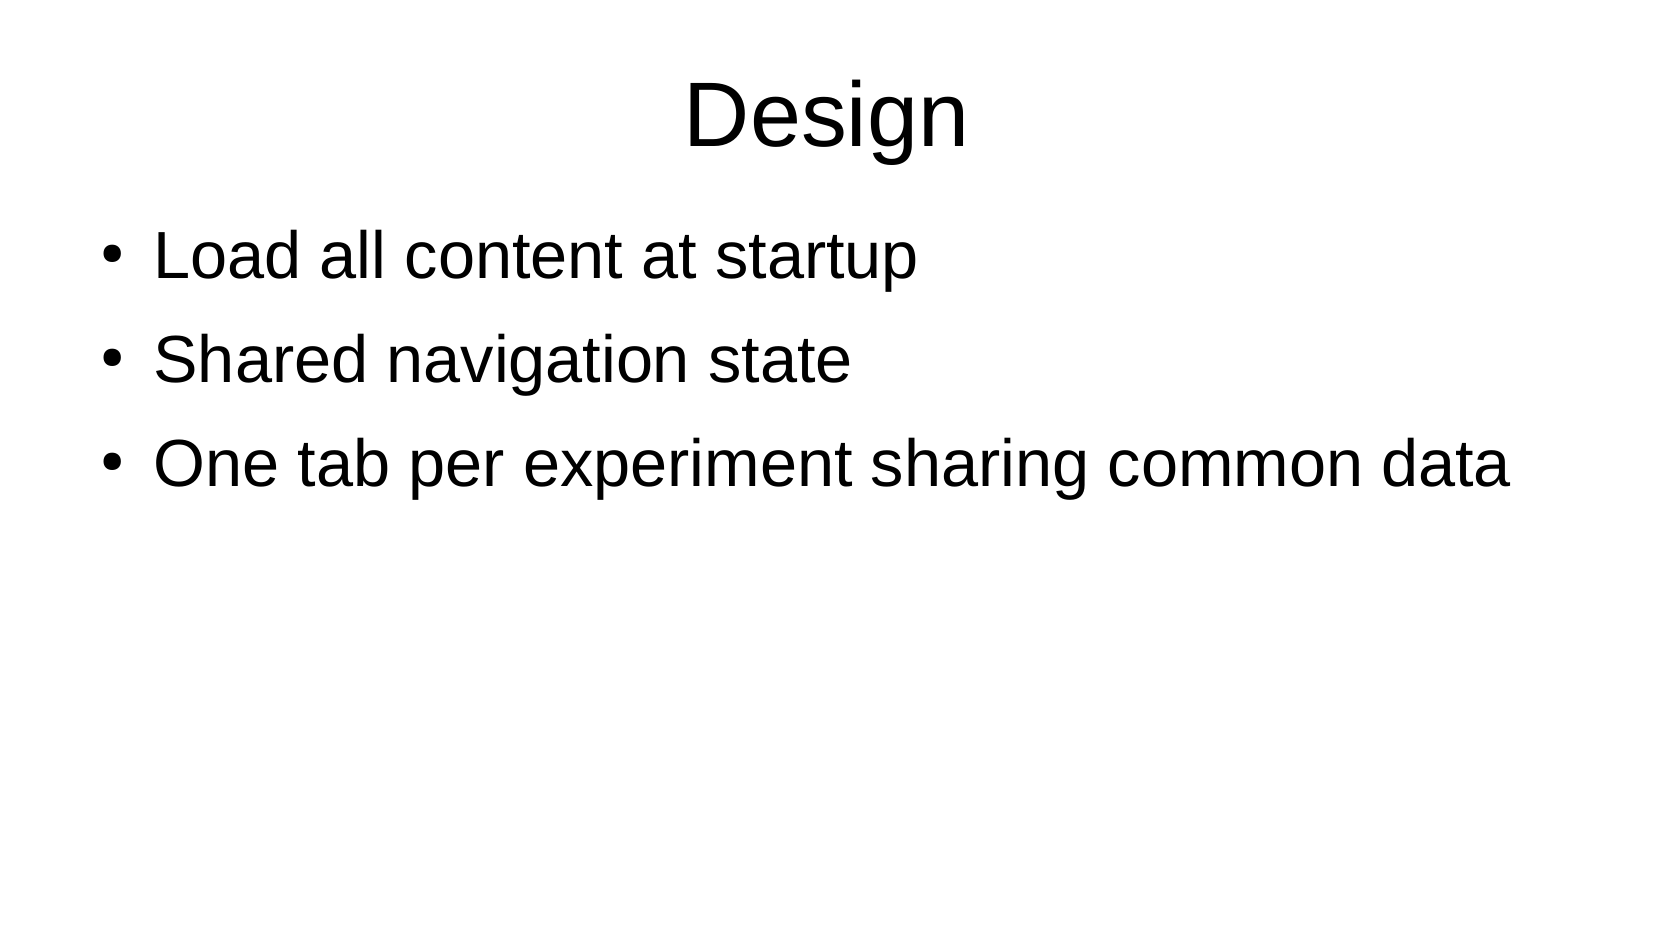

# Design
Load all content at startup
Shared navigation state
One tab per experiment sharing common data